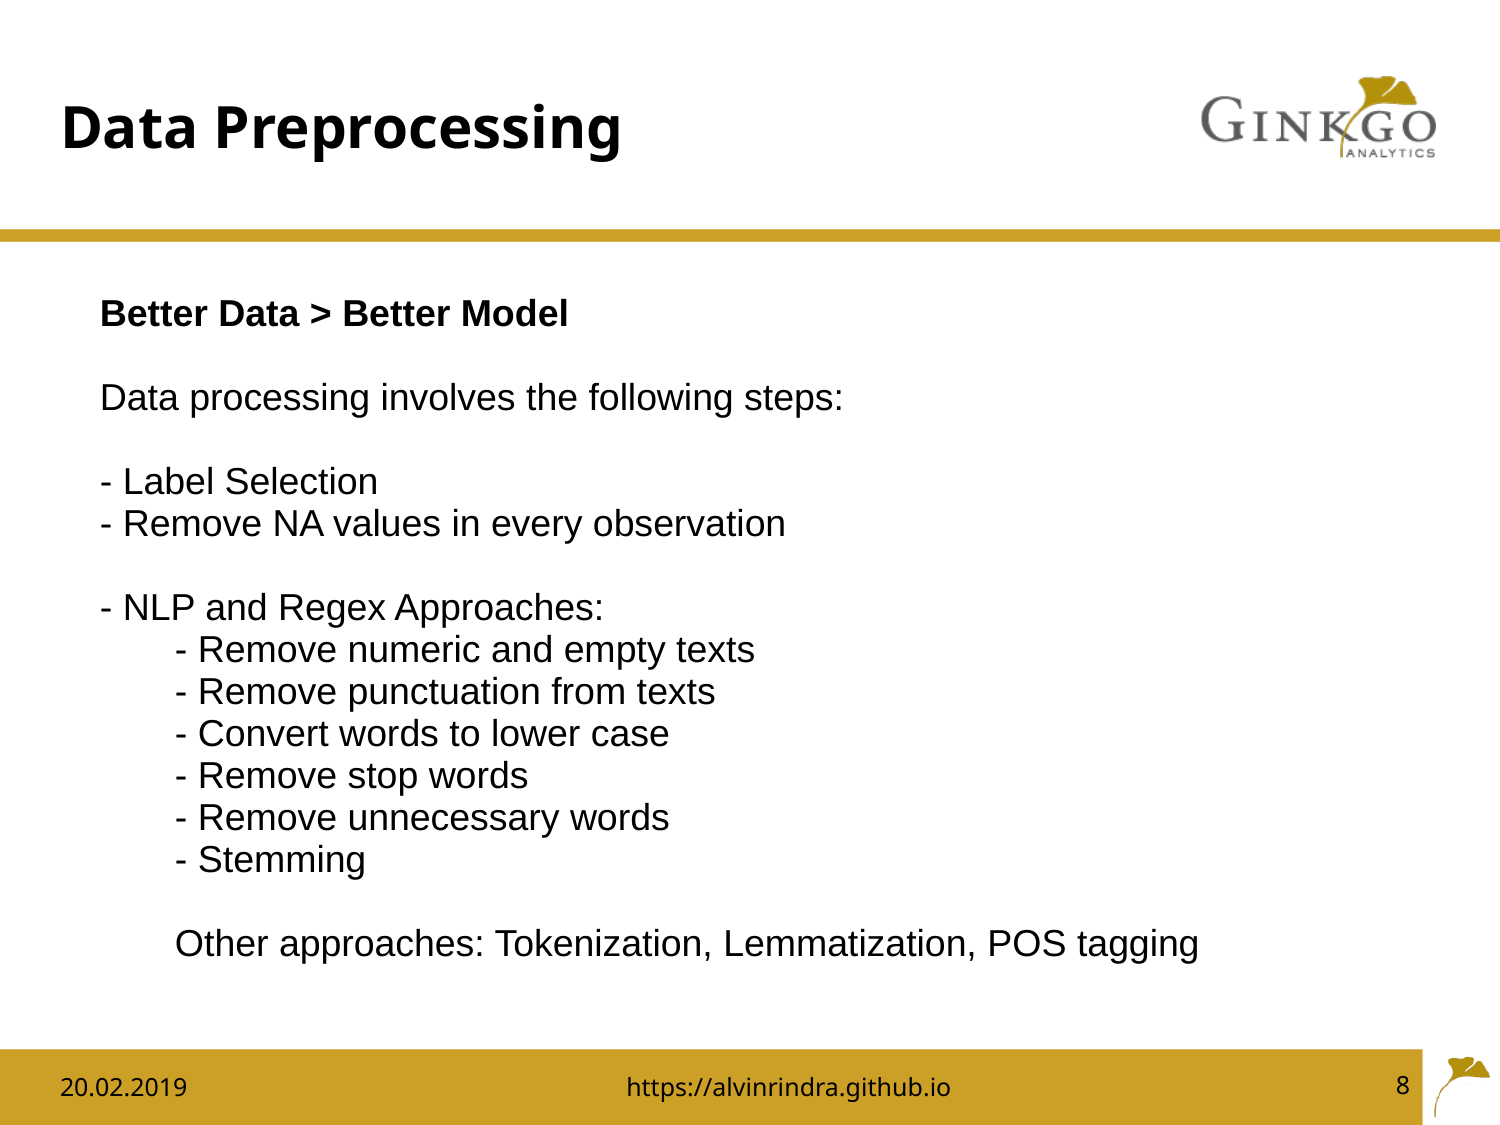

Data Preprocessing
Better Data > Better Model
Data processing involves the following steps:
- Label Selection
- Remove NA values in every observation
- NLP and Regex Approaches:
	- Remove numeric and empty texts
	- Remove punctuation from texts
	- Convert words to lower case
	- Remove stop words
	- Remove unnecessary words
	- Stemming
	Other approaches: Tokenization, Lemmatization, POS tagging
#
					https://alvinrindra.github.io
20.02.2019